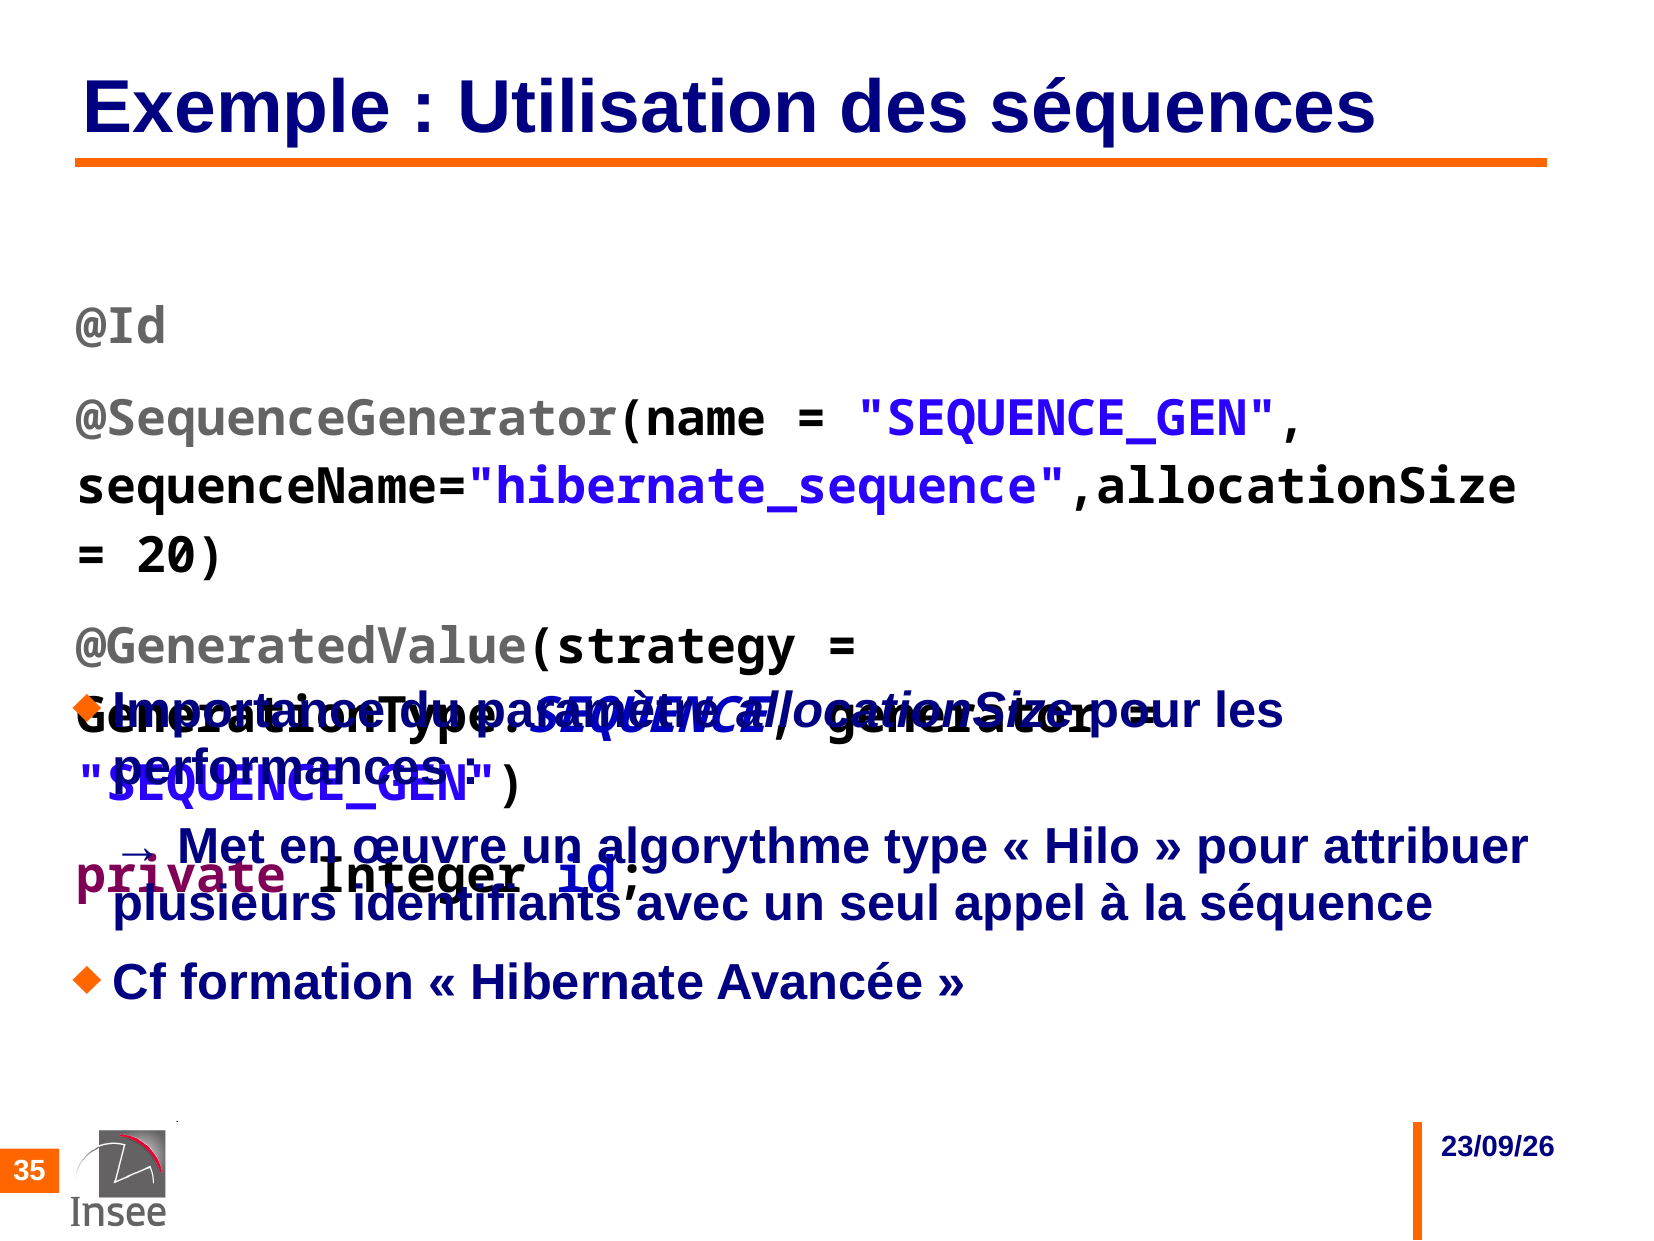

# Exemple : Utilisation des séquences
Importance du paramètre allocationSize pour les performances :
→ Met en œuvre un algorythme type « Hilo » pour attribuer plusieurs identifiants avec un seul appel à la séquence
Cf formation « Hibernate Avancée »
@Id
@SequenceGenerator(name = "SEQUENCE_GEN", sequenceName="hibernate_sequence",allocationSize = 20)
@GeneratedValue(strategy = GenerationType.SEQUENCE, generator = "SEQUENCE_GEN")
private Integer id;
35